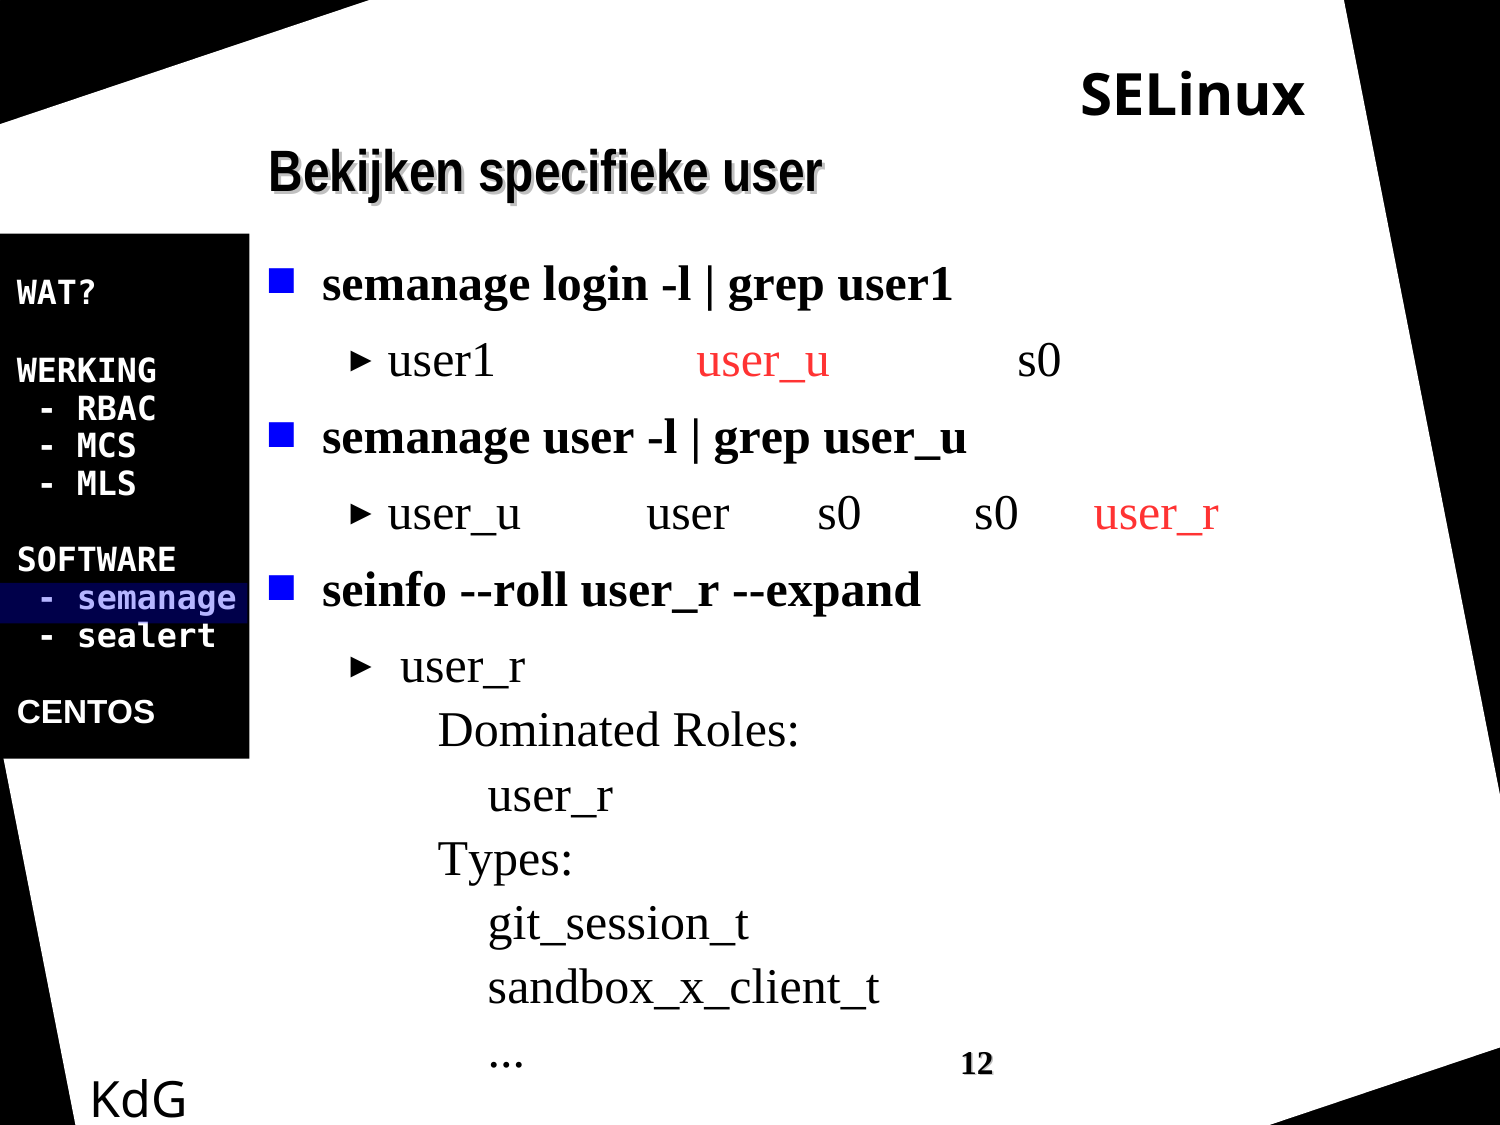

# Bekijken specifieke user
semanage login -l | grep user1
user1 user_u s0
semanage user -l | grep user_u
user_u user s0 s0 user_r
seinfo --roll user_r --expand
 user_r
 Dominated Roles:
 user_r
 Types:
 git_session_t
 sandbox_x_client_t
 ...